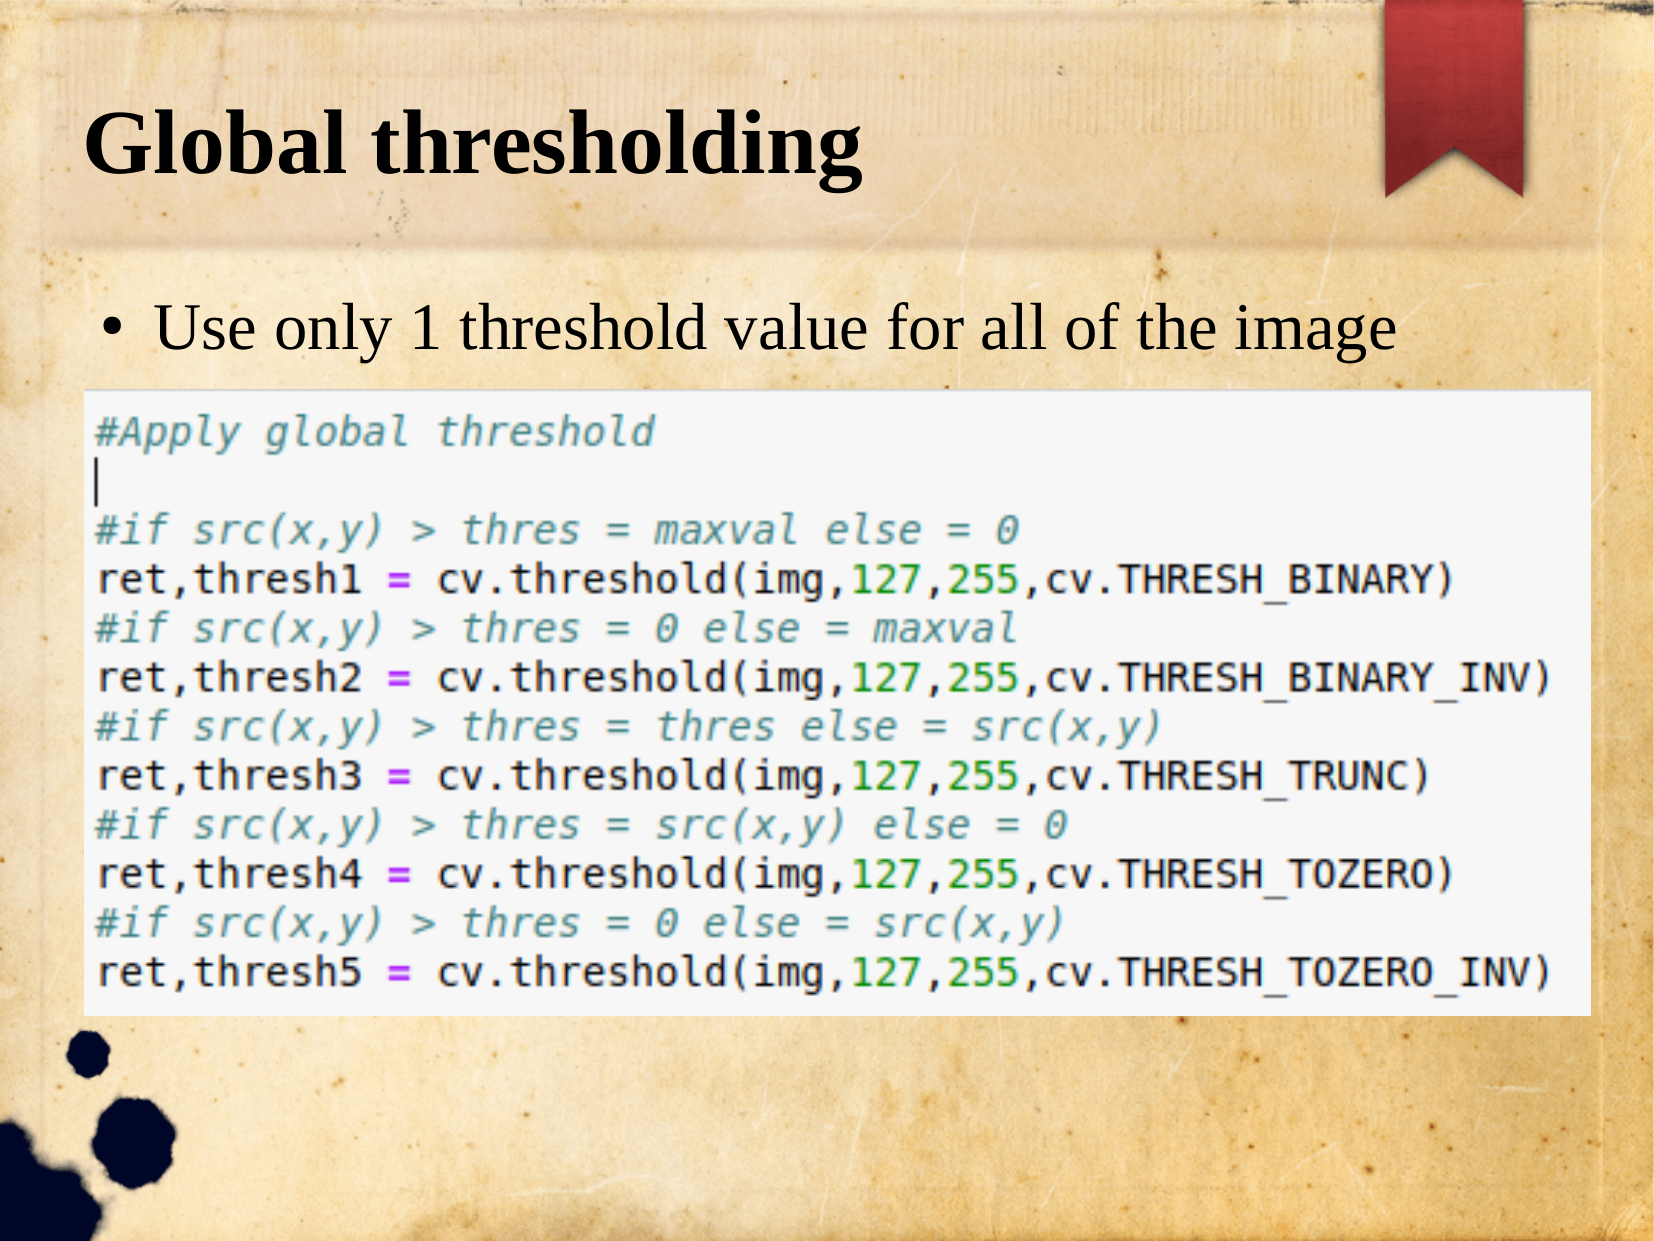

# Global thresholding
Use only 1 threshold value for all of the image